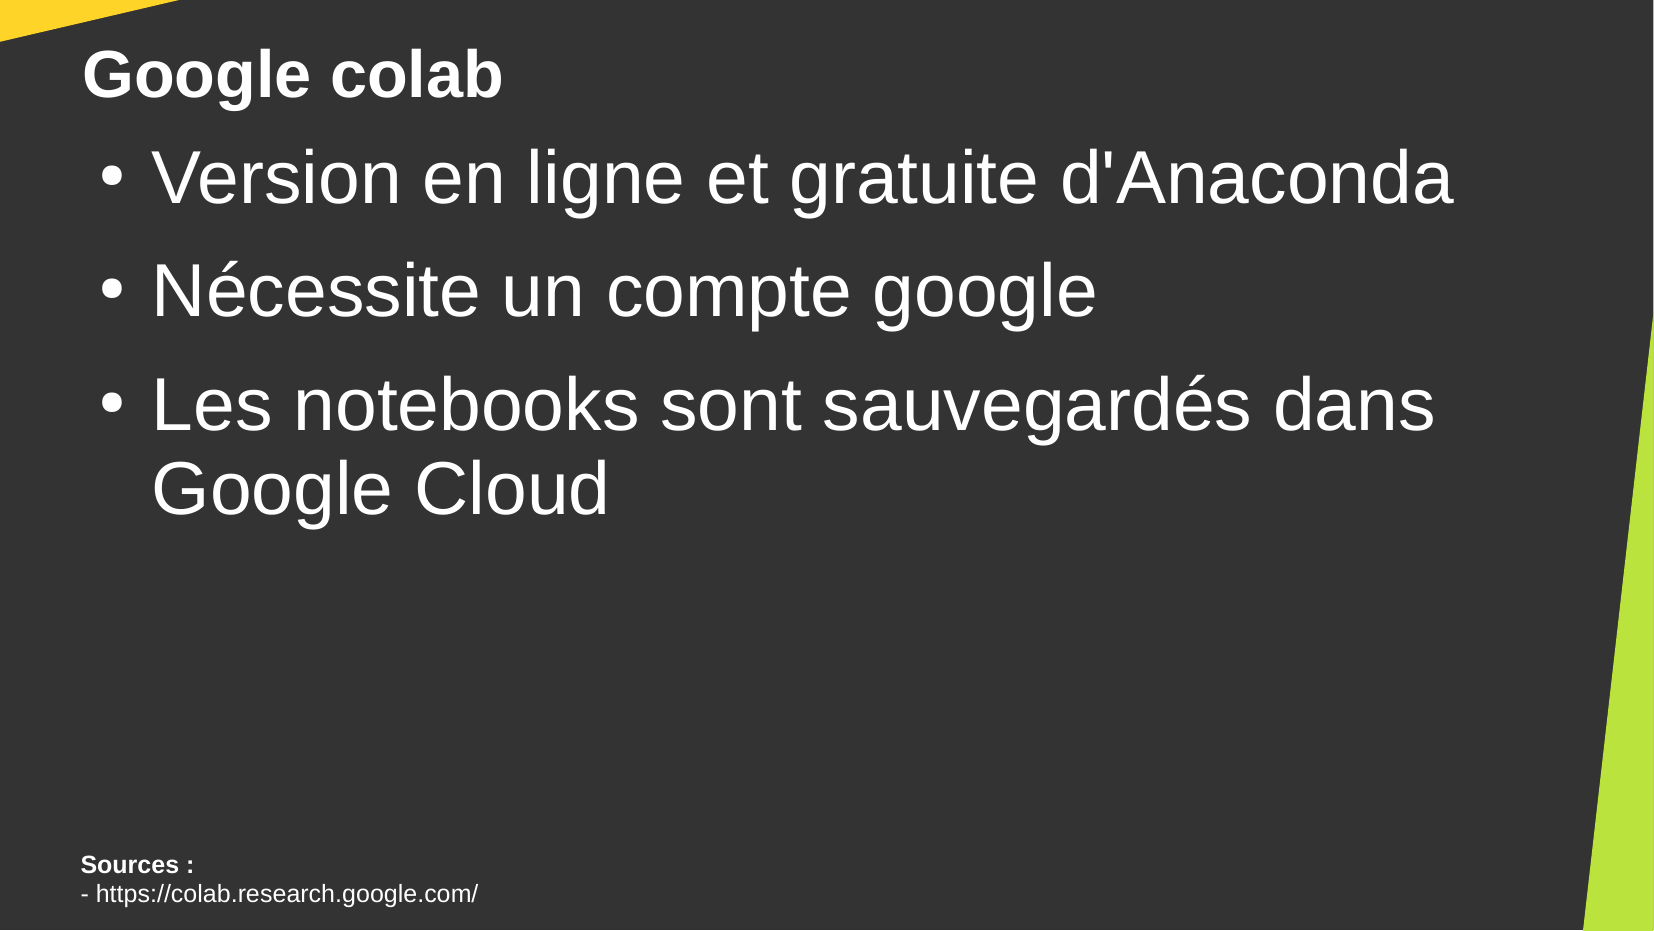

# Google colab
Version en ligne et gratuite d'Anaconda
Nécessite un compte google
Les notebooks sont sauvegardés dans Google Cloud
Sources :
- https://colab.research.google.com/